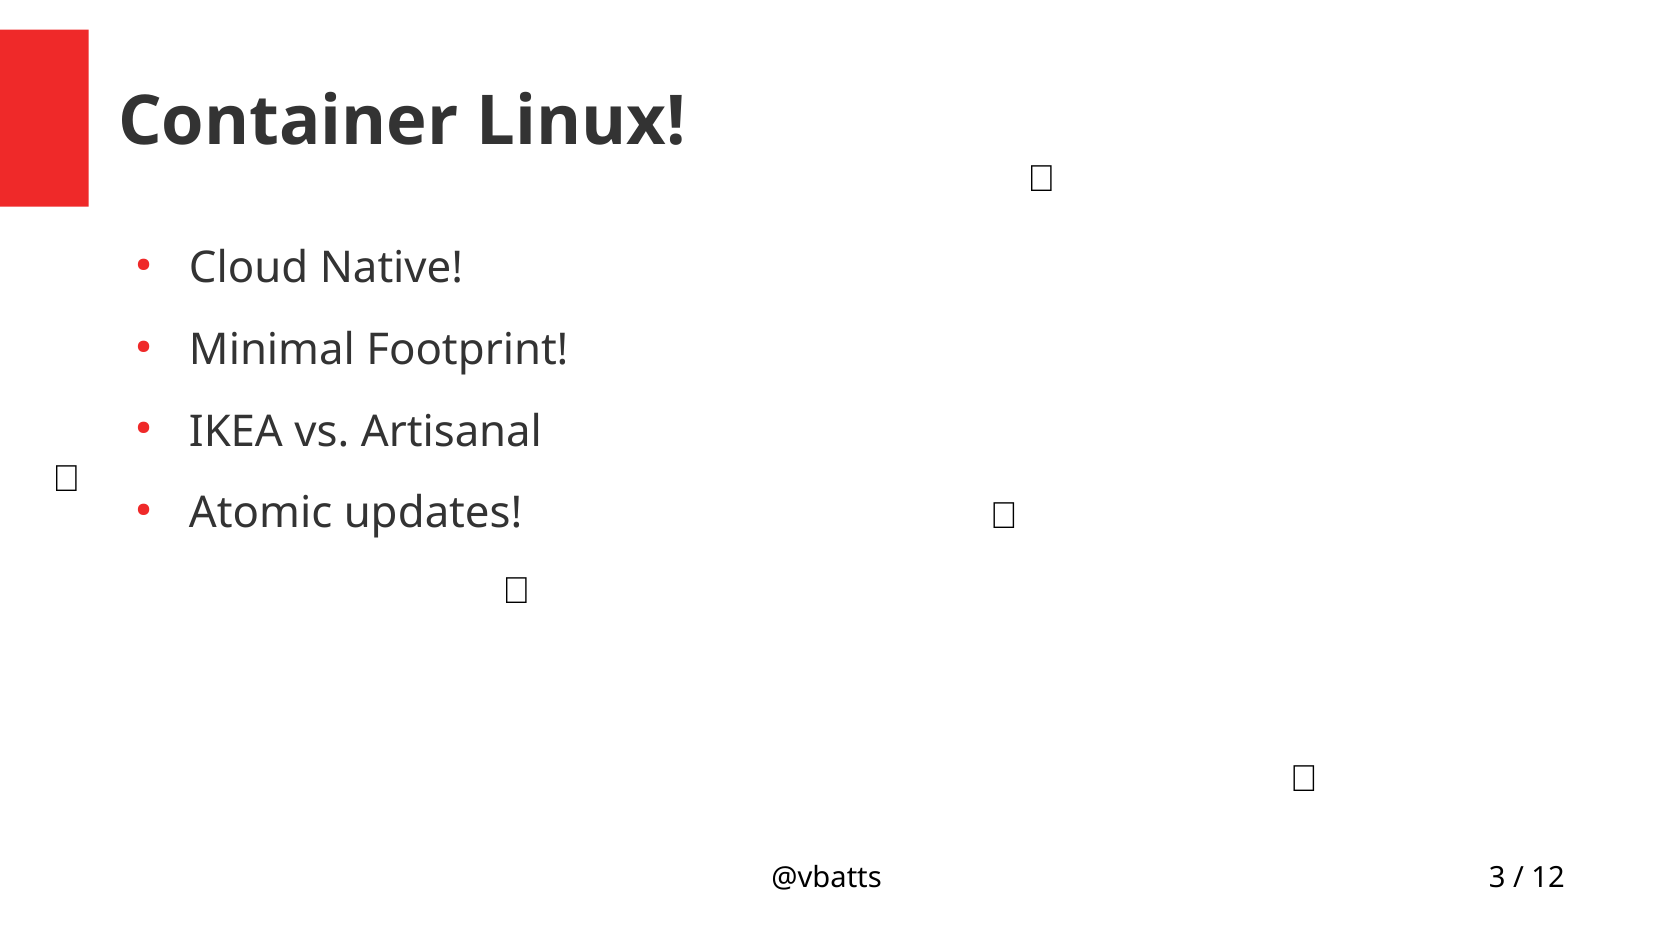

# Container Linux!
🐝
Cloud Native!
Minimal Footprint!
IKEA vs. Artisanal
Atomic updates!
🐝
🐝
🐝
🐝
@vbatts
3